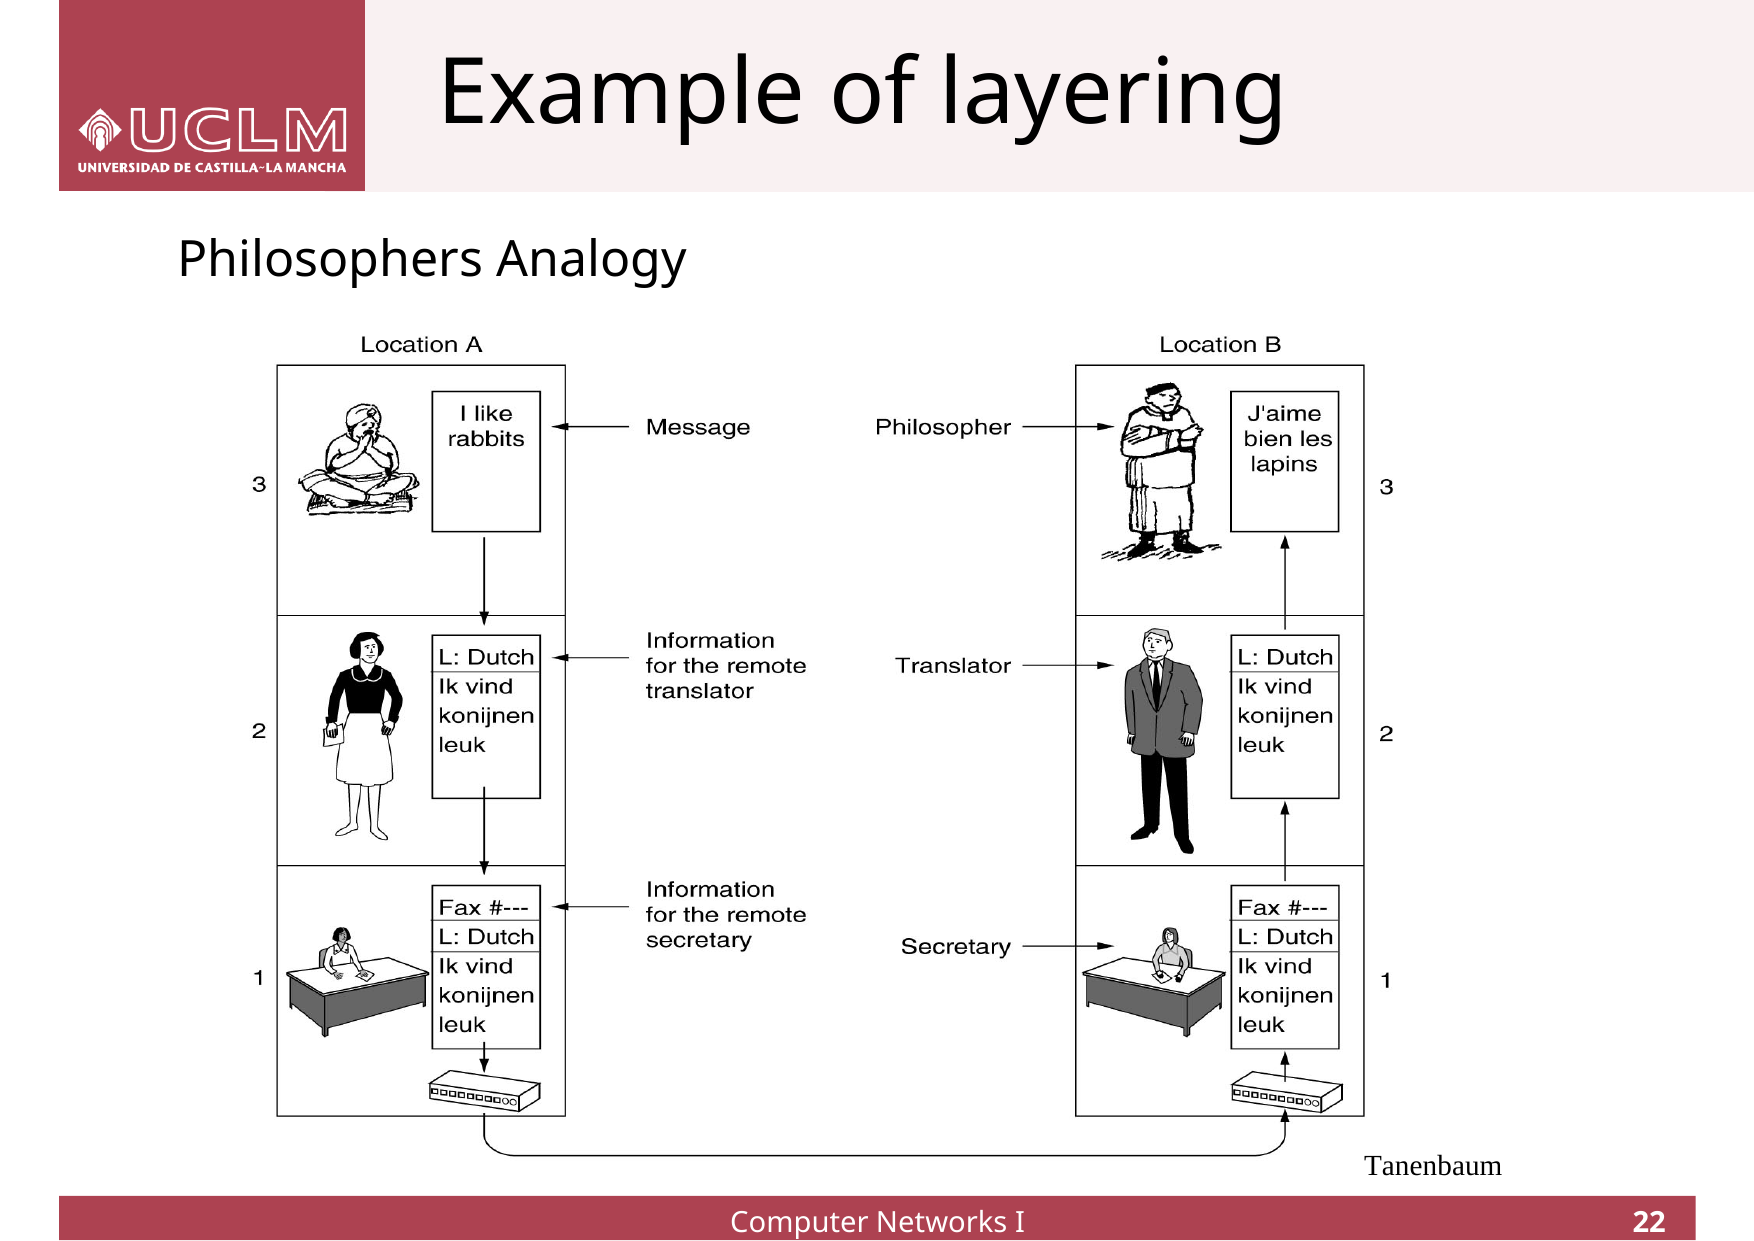

# Example of layering
Philosophers Analogy
Tanenbaum
Computer Networks I
22